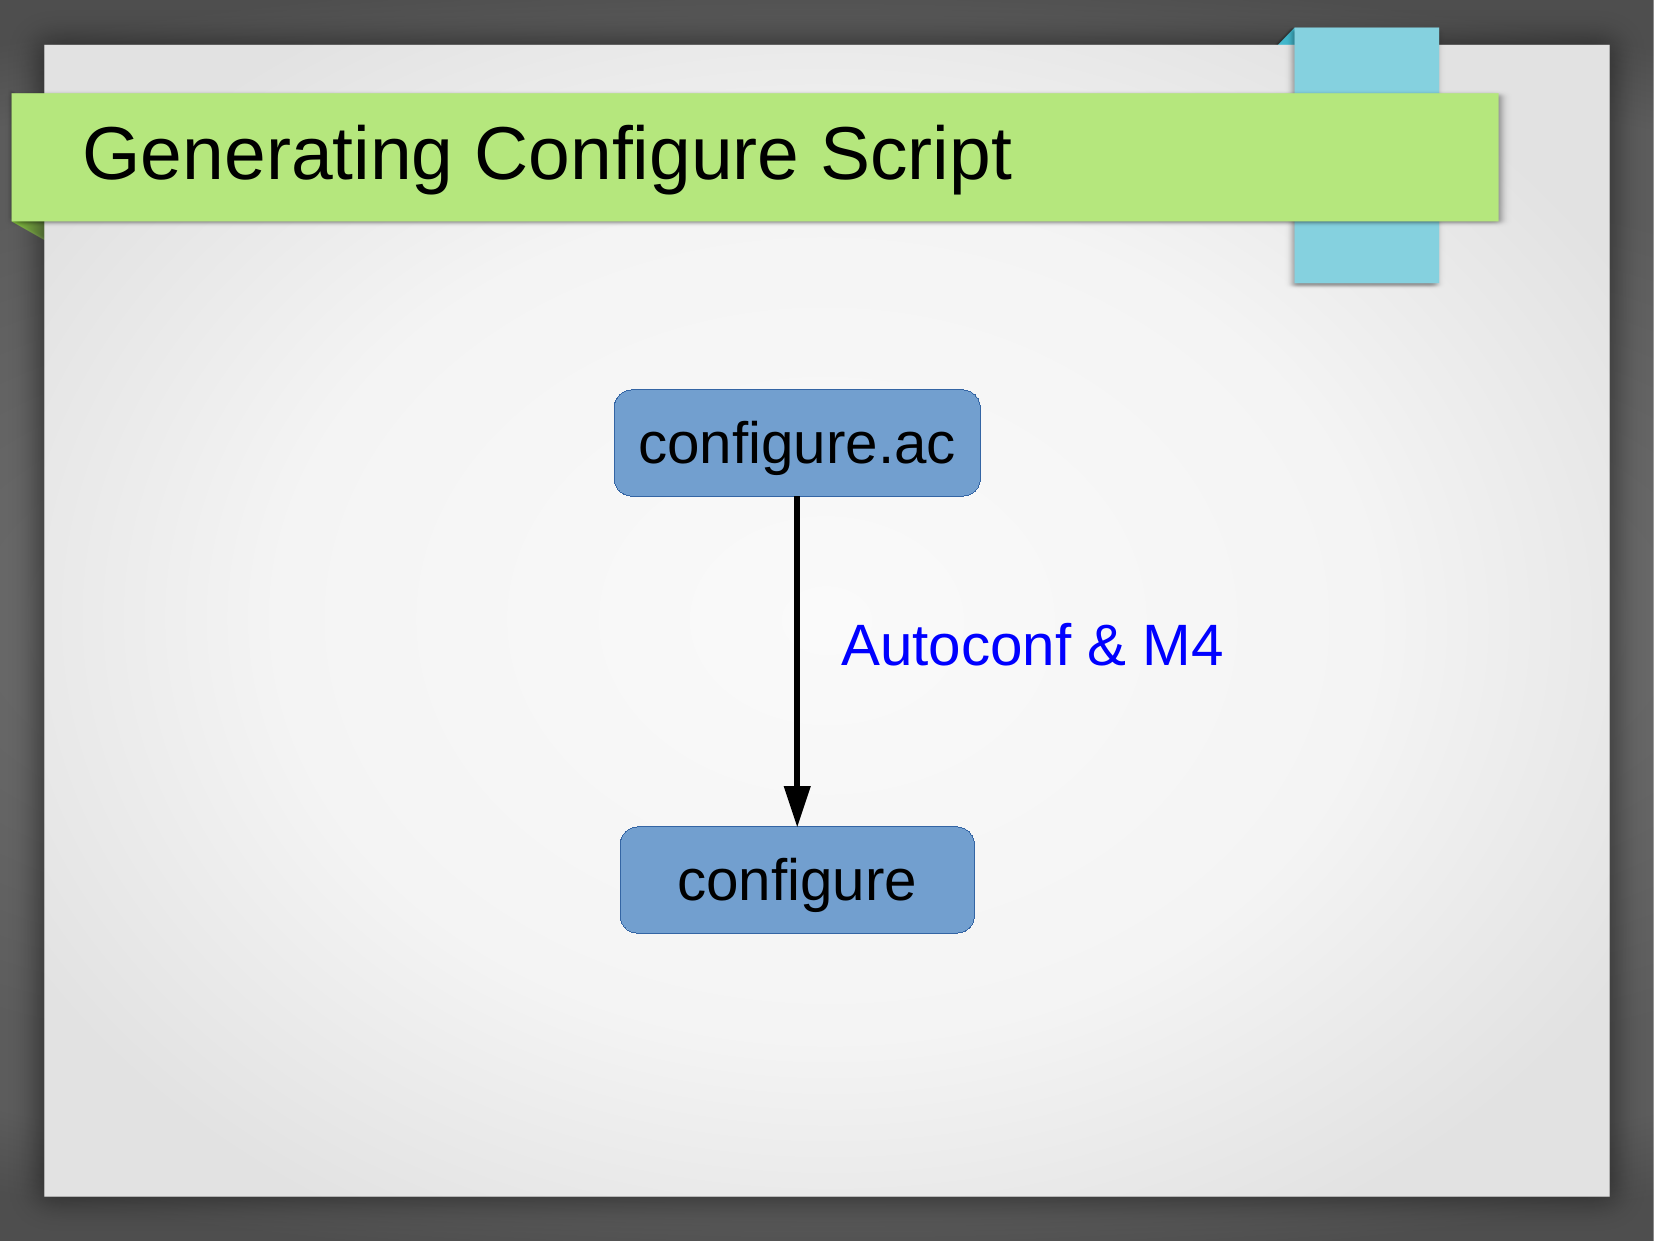

# Generating Configure Script
configure.ac
Autoconf & M4
configure